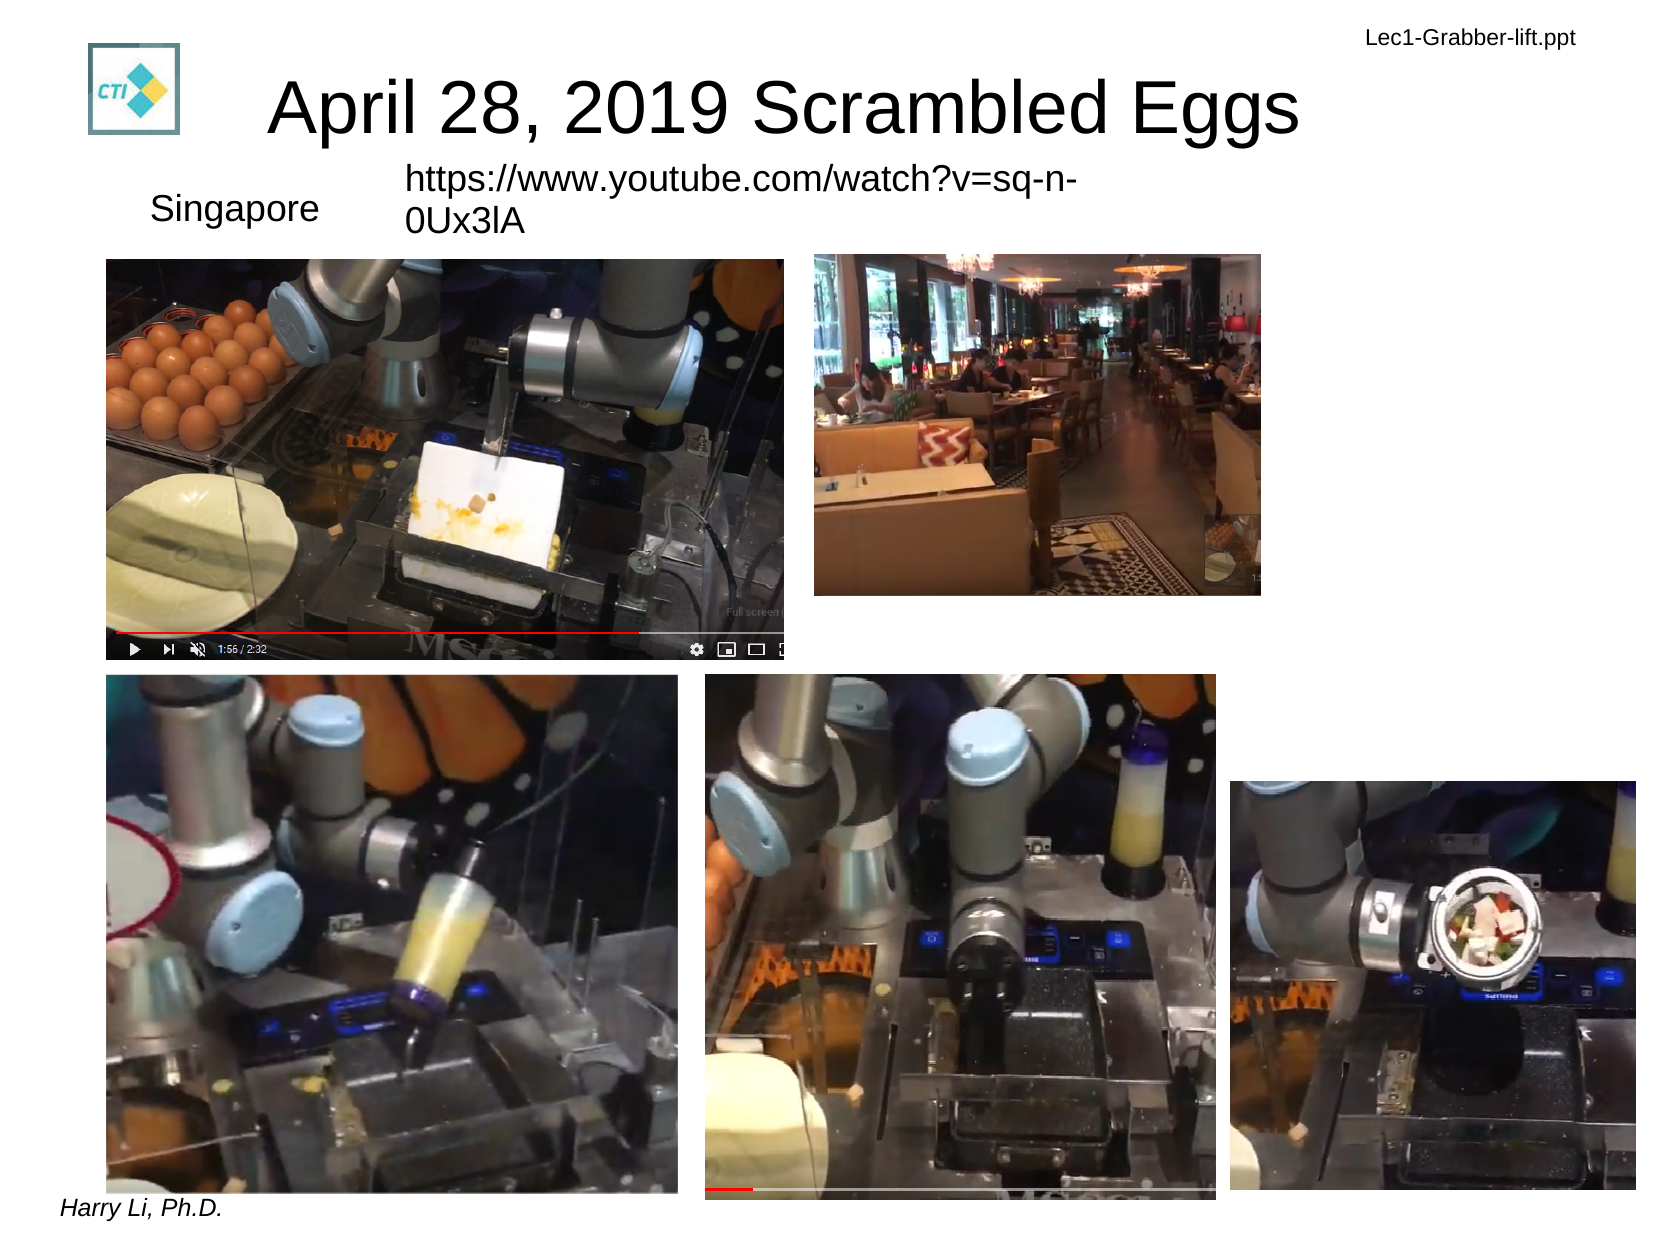

# April 28, 2019 Scrambled Eggs
Lec1-Grabber-lift.ppt
https://www.youtube.com/watch?v=sq-n-0Ux3lA
Singapore
Harry Li, Ph.D.